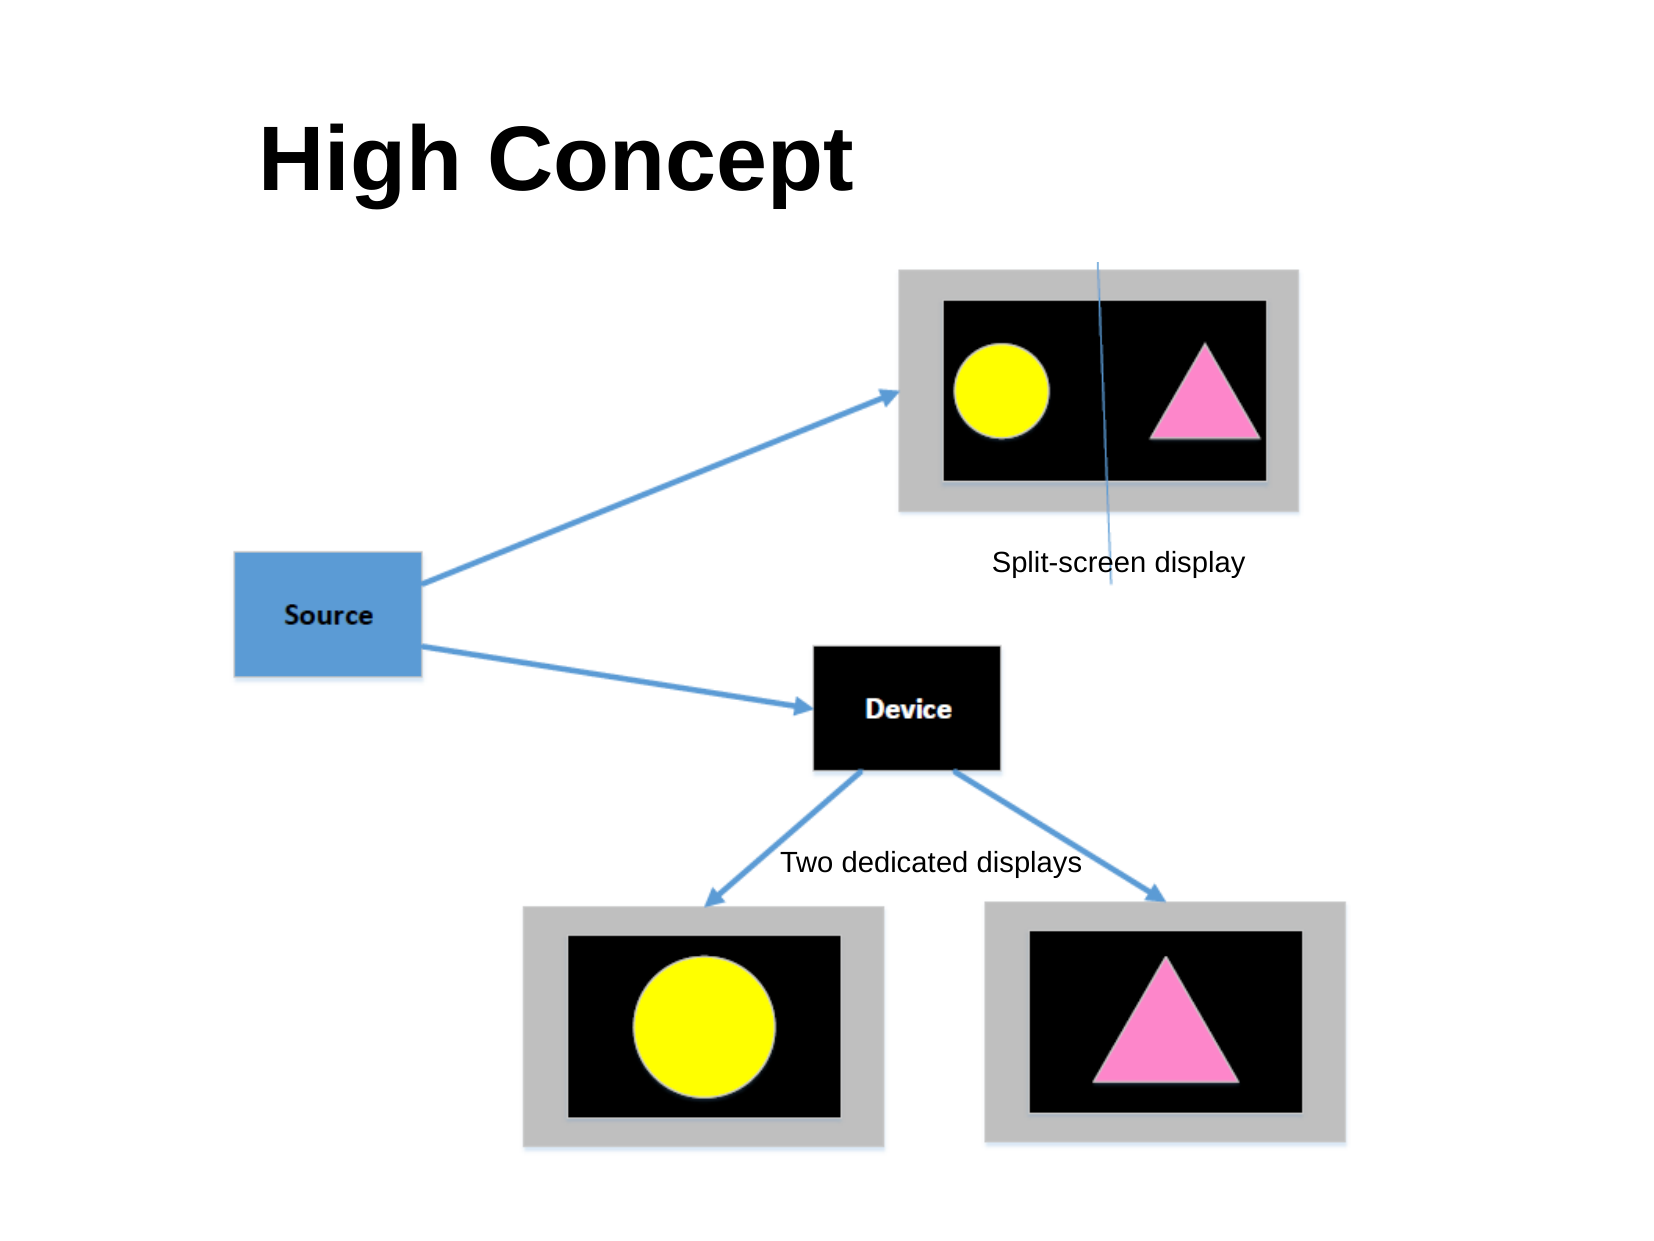

# High Concept
Split-screen display
Two dedicated displays